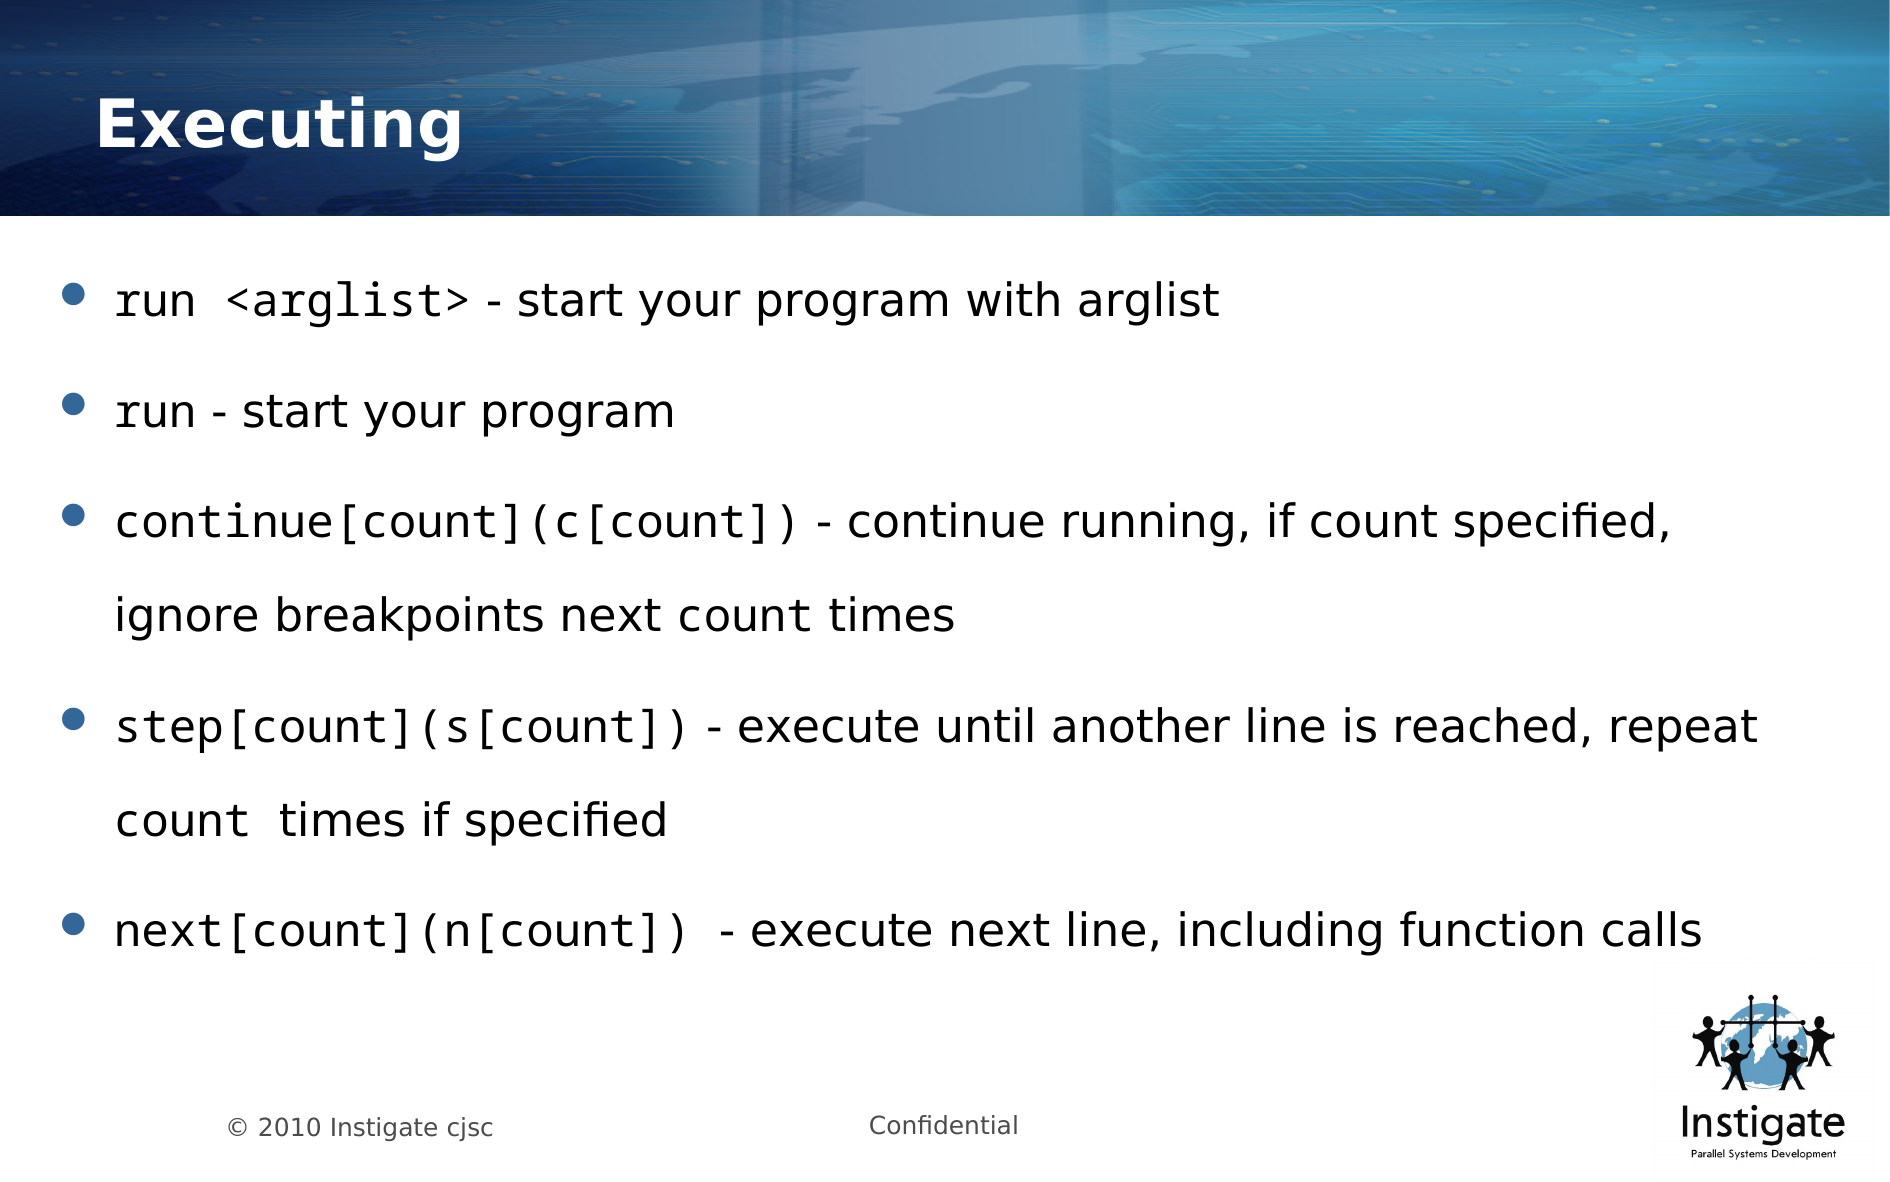

# Executing
run <arglist> - start your program with arglist
run - start your program
continue[count](c[count]) - continue running, if count specified, ignore breakpoints next count times
step[count](s[count]) - execute until another line is reached, repeat count times if specified
next[count](n[count]) - execute next line, including function calls